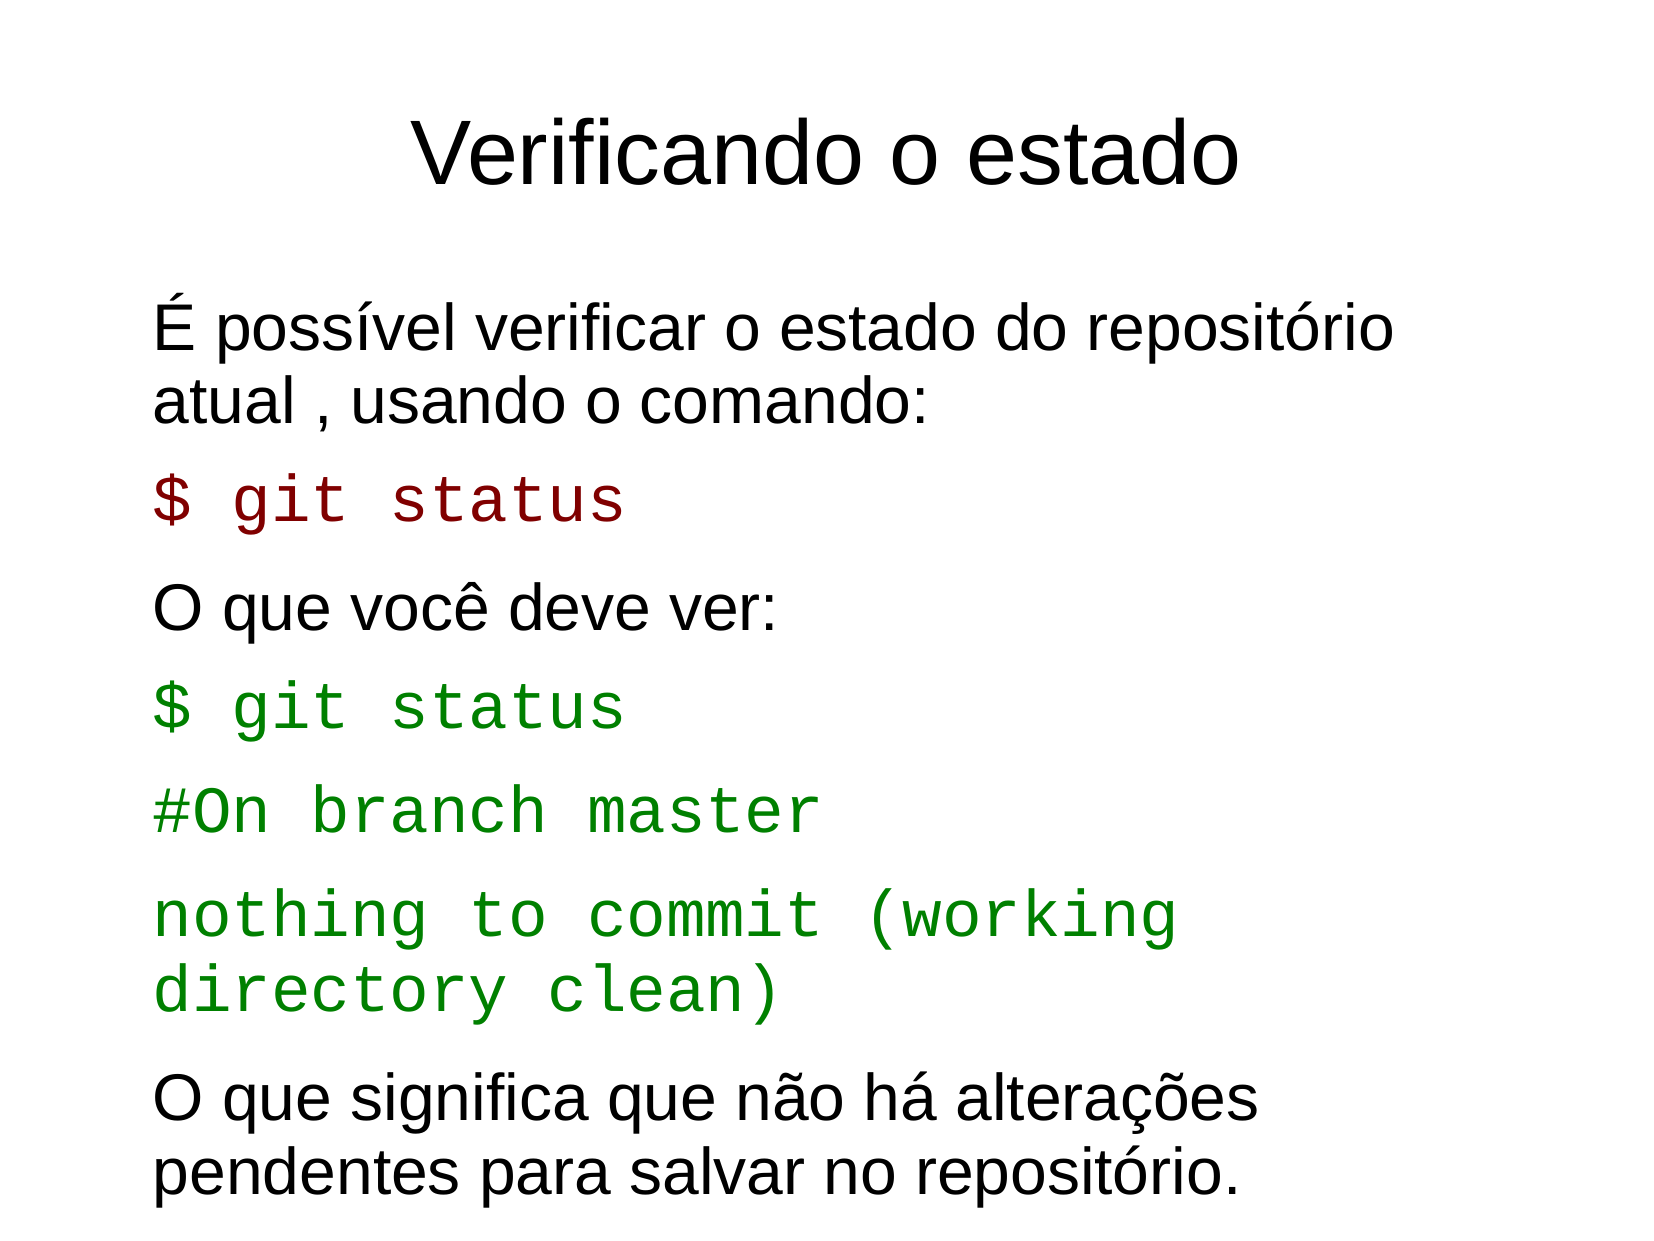

# Verificando o estado
É possível verificar o estado do repositório atual , usando o comando:
$ git status
O que você deve ver:
$ git status
#On branch master
nothing to commit (working directory clean)
O que significa que não há alterações pendentes para salvar no repositório.